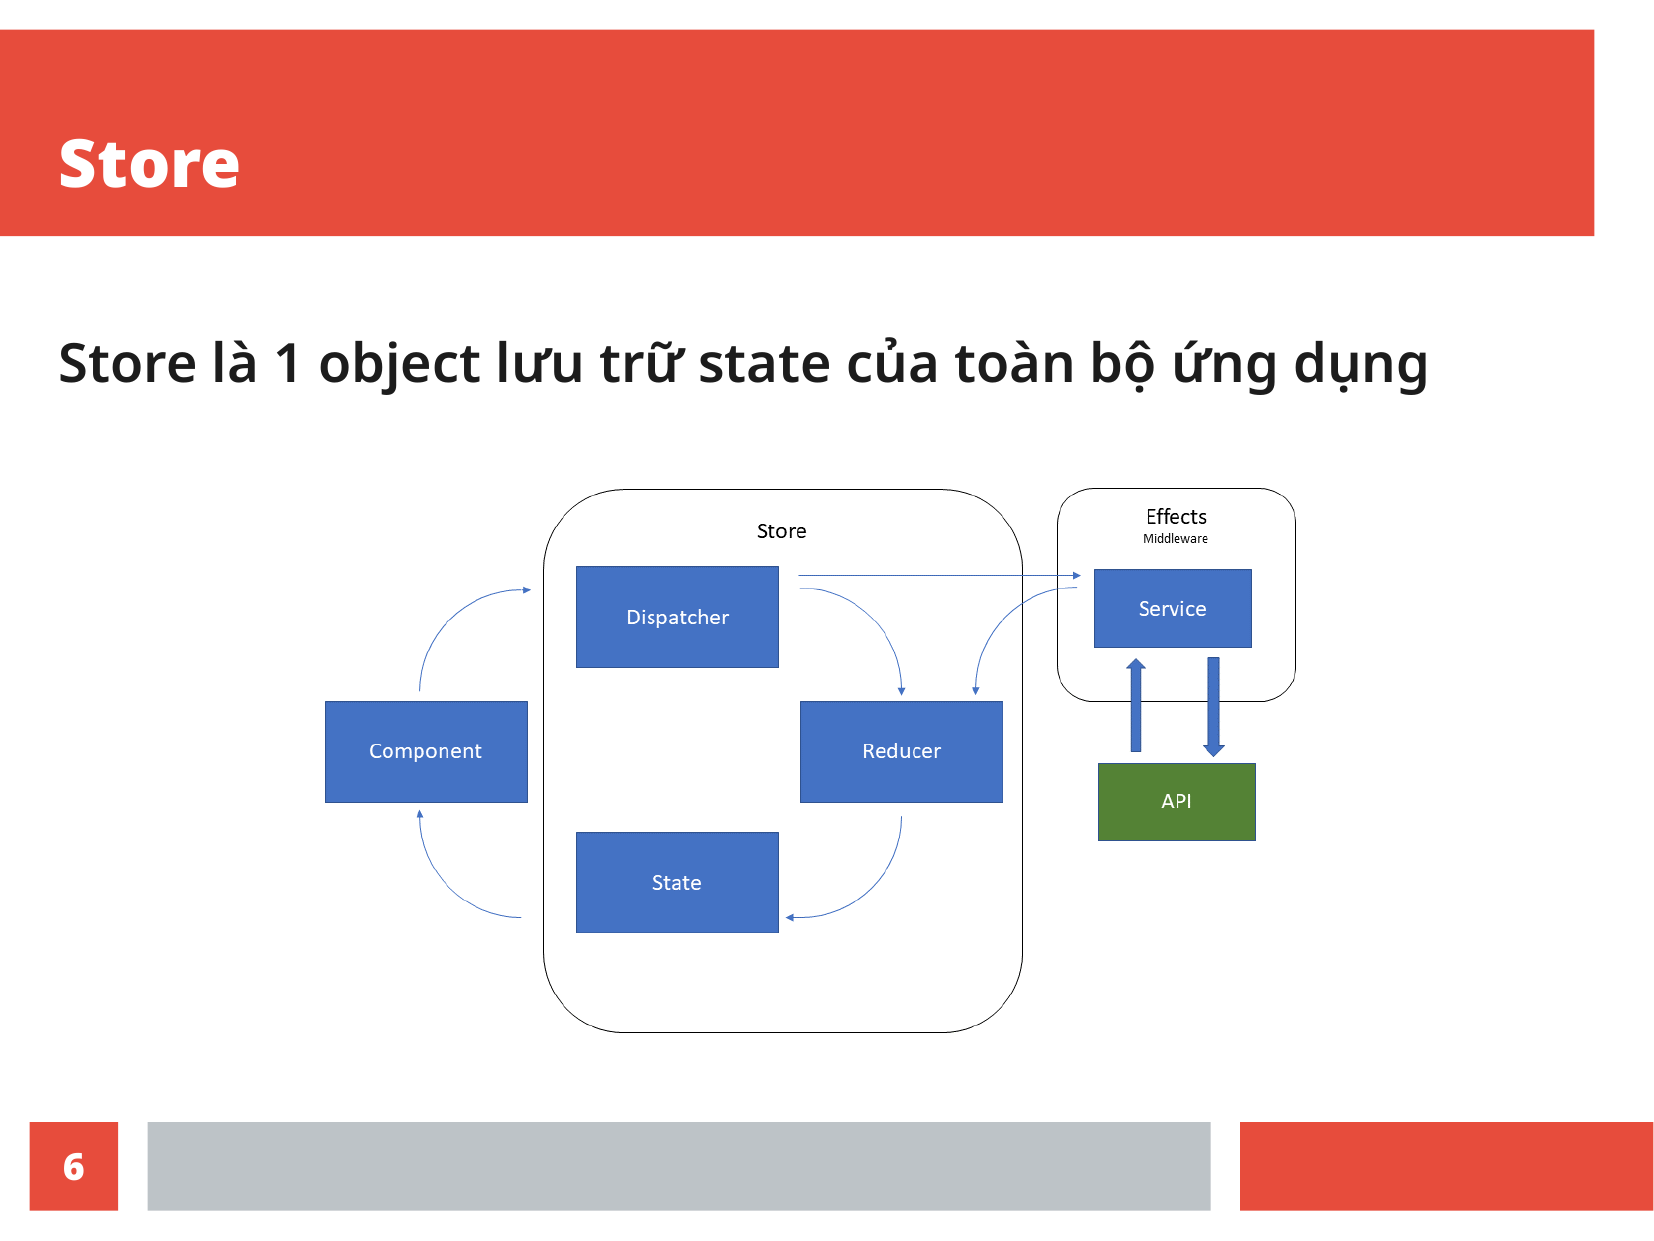

# Store
Store là 1 object lưu trữ state của toàn bộ ứng dụng
6